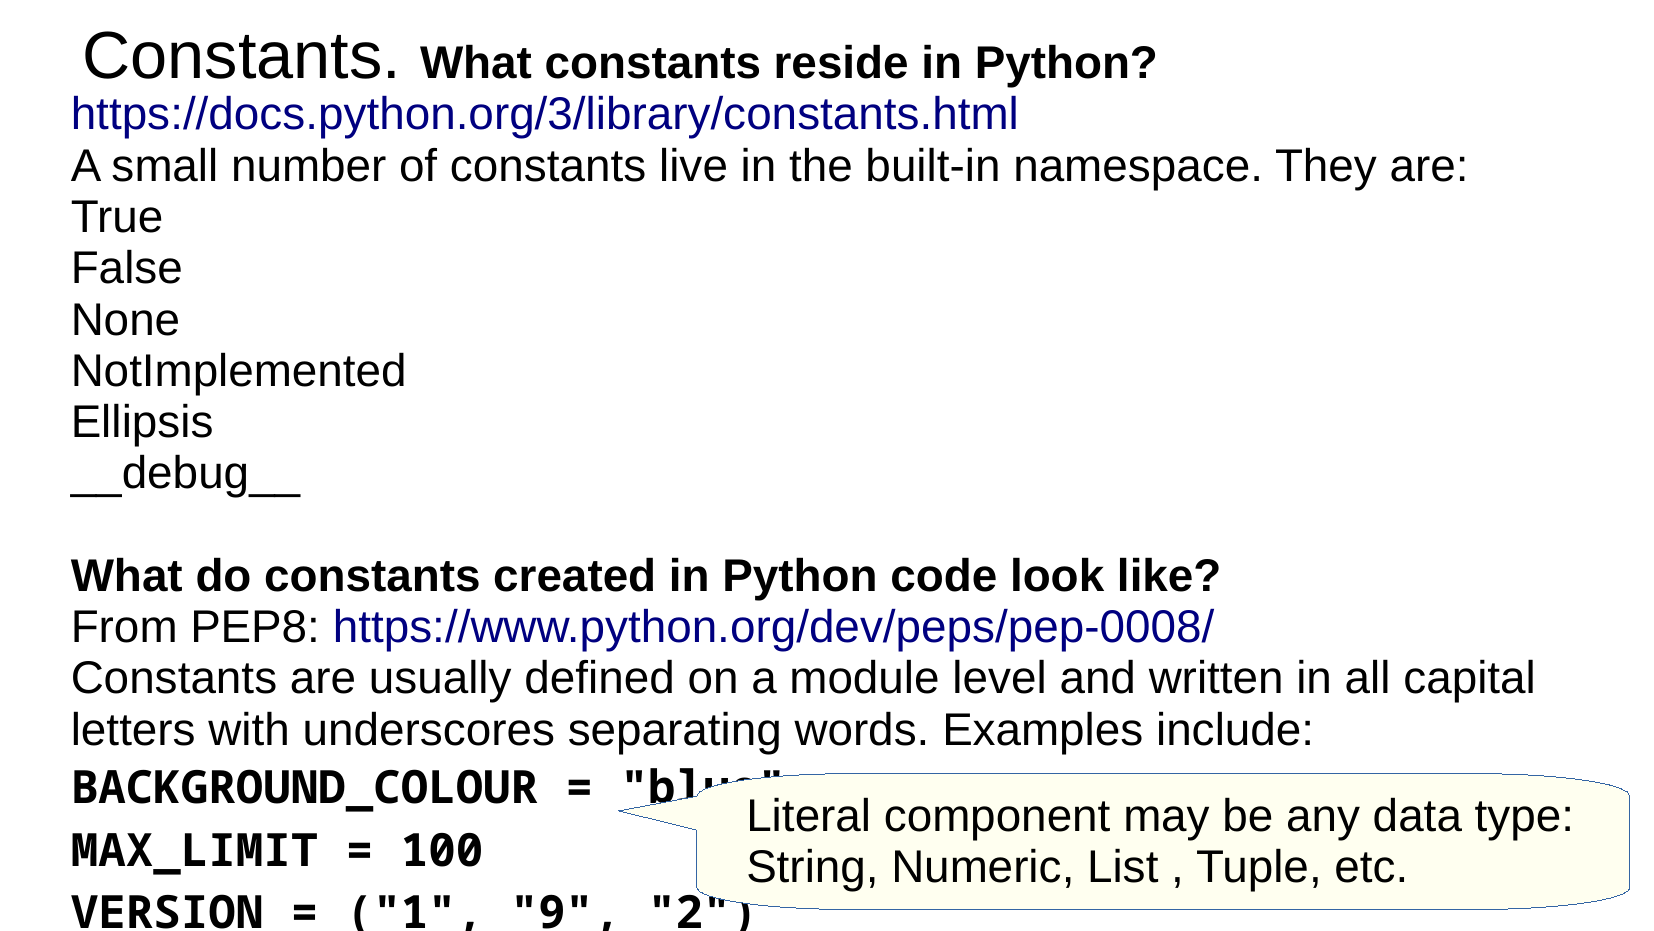

# Constants. What constants reside in Python?
https://docs.python.org/3/library/constants.html
A small number of constants live in the built-in namespace. They are:
True
False
None
NotImplemented
Ellipsis
__debug__
What do constants created in Python code look like?
From PEP8: https://www.python.org/dev/peps/pep-0008/
Constants are usually defined on a module level and written in all capital letters with underscores separating words. Examples include:
BACKGROUND_COLOUR = "blue"
MAX_LIMIT = 100
VERSION = ("1", "9", "2")
Literal component may be any data type:
String, Numeric, List , Tuple, etc.